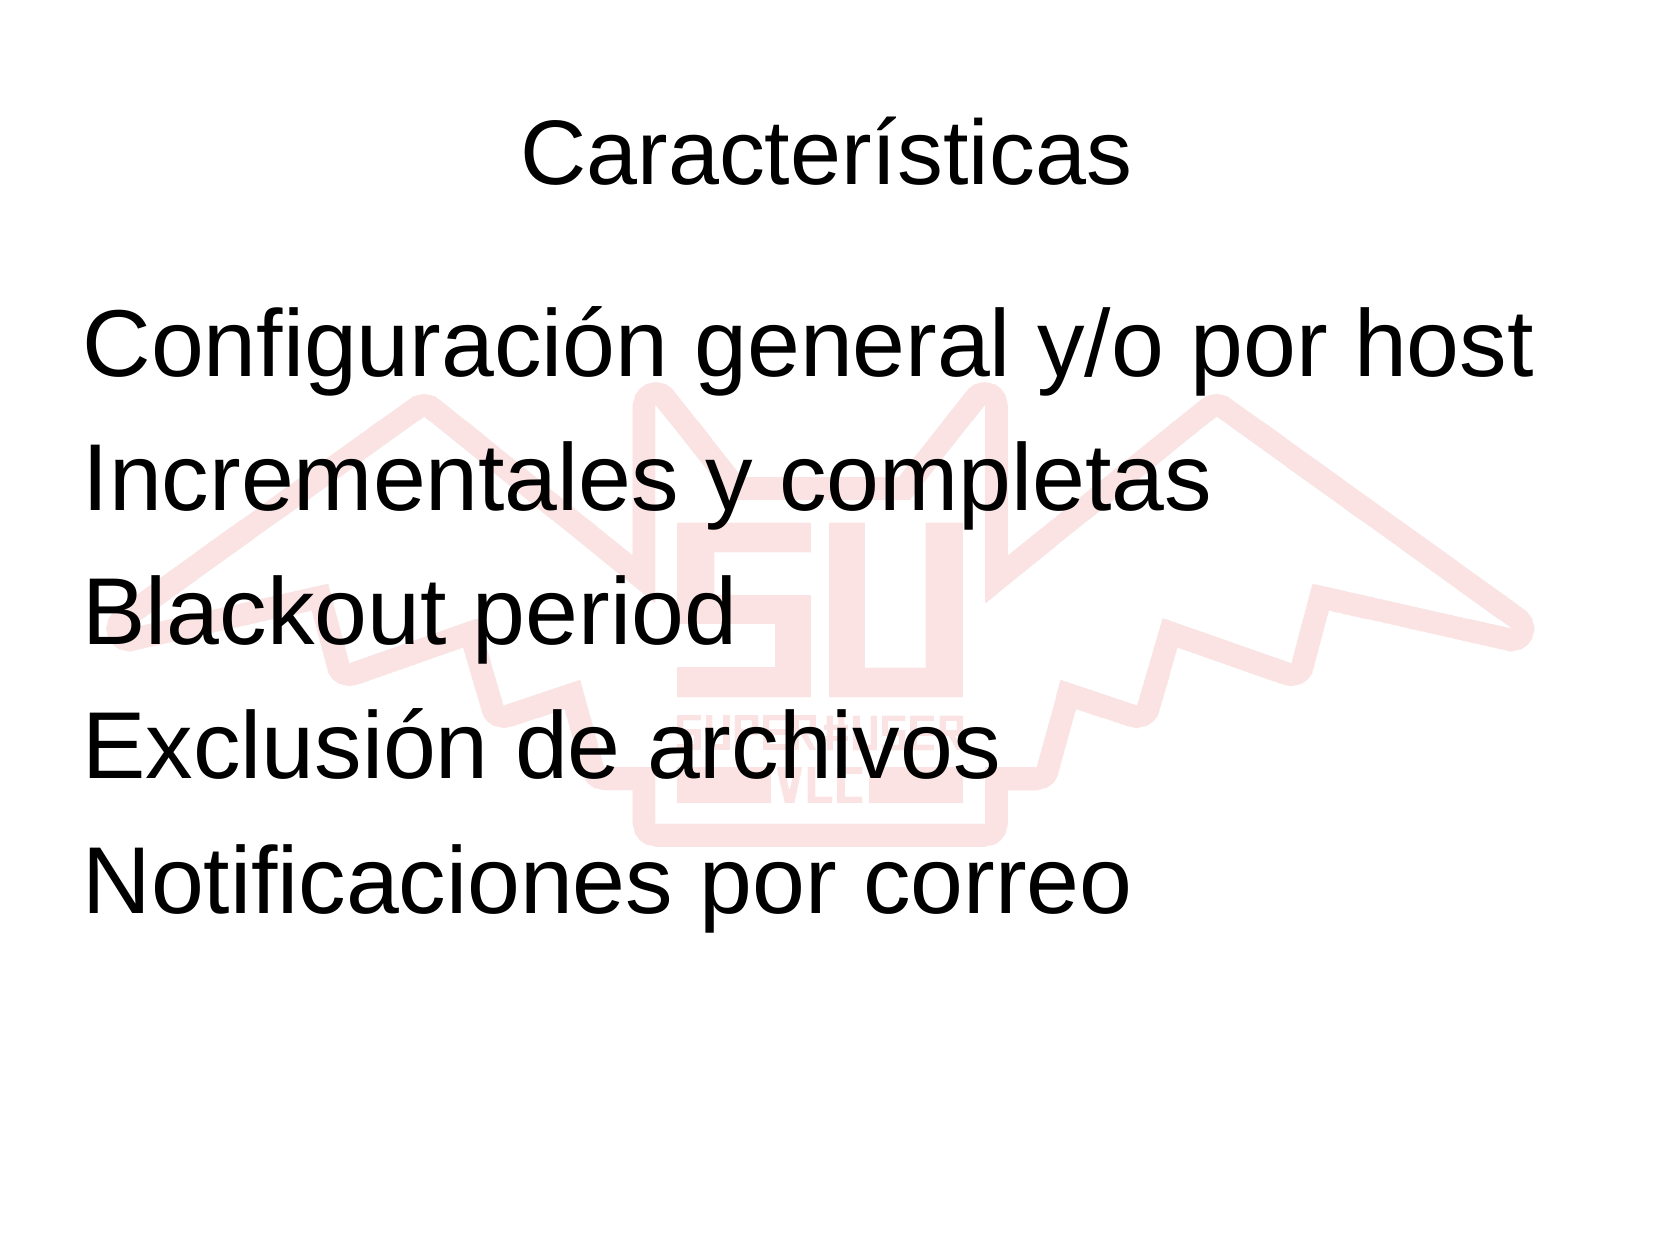

# Características
Configuración general y/o por host
Incrementales y completas
Blackout period
Exclusión de archivos
Notificaciones por correo